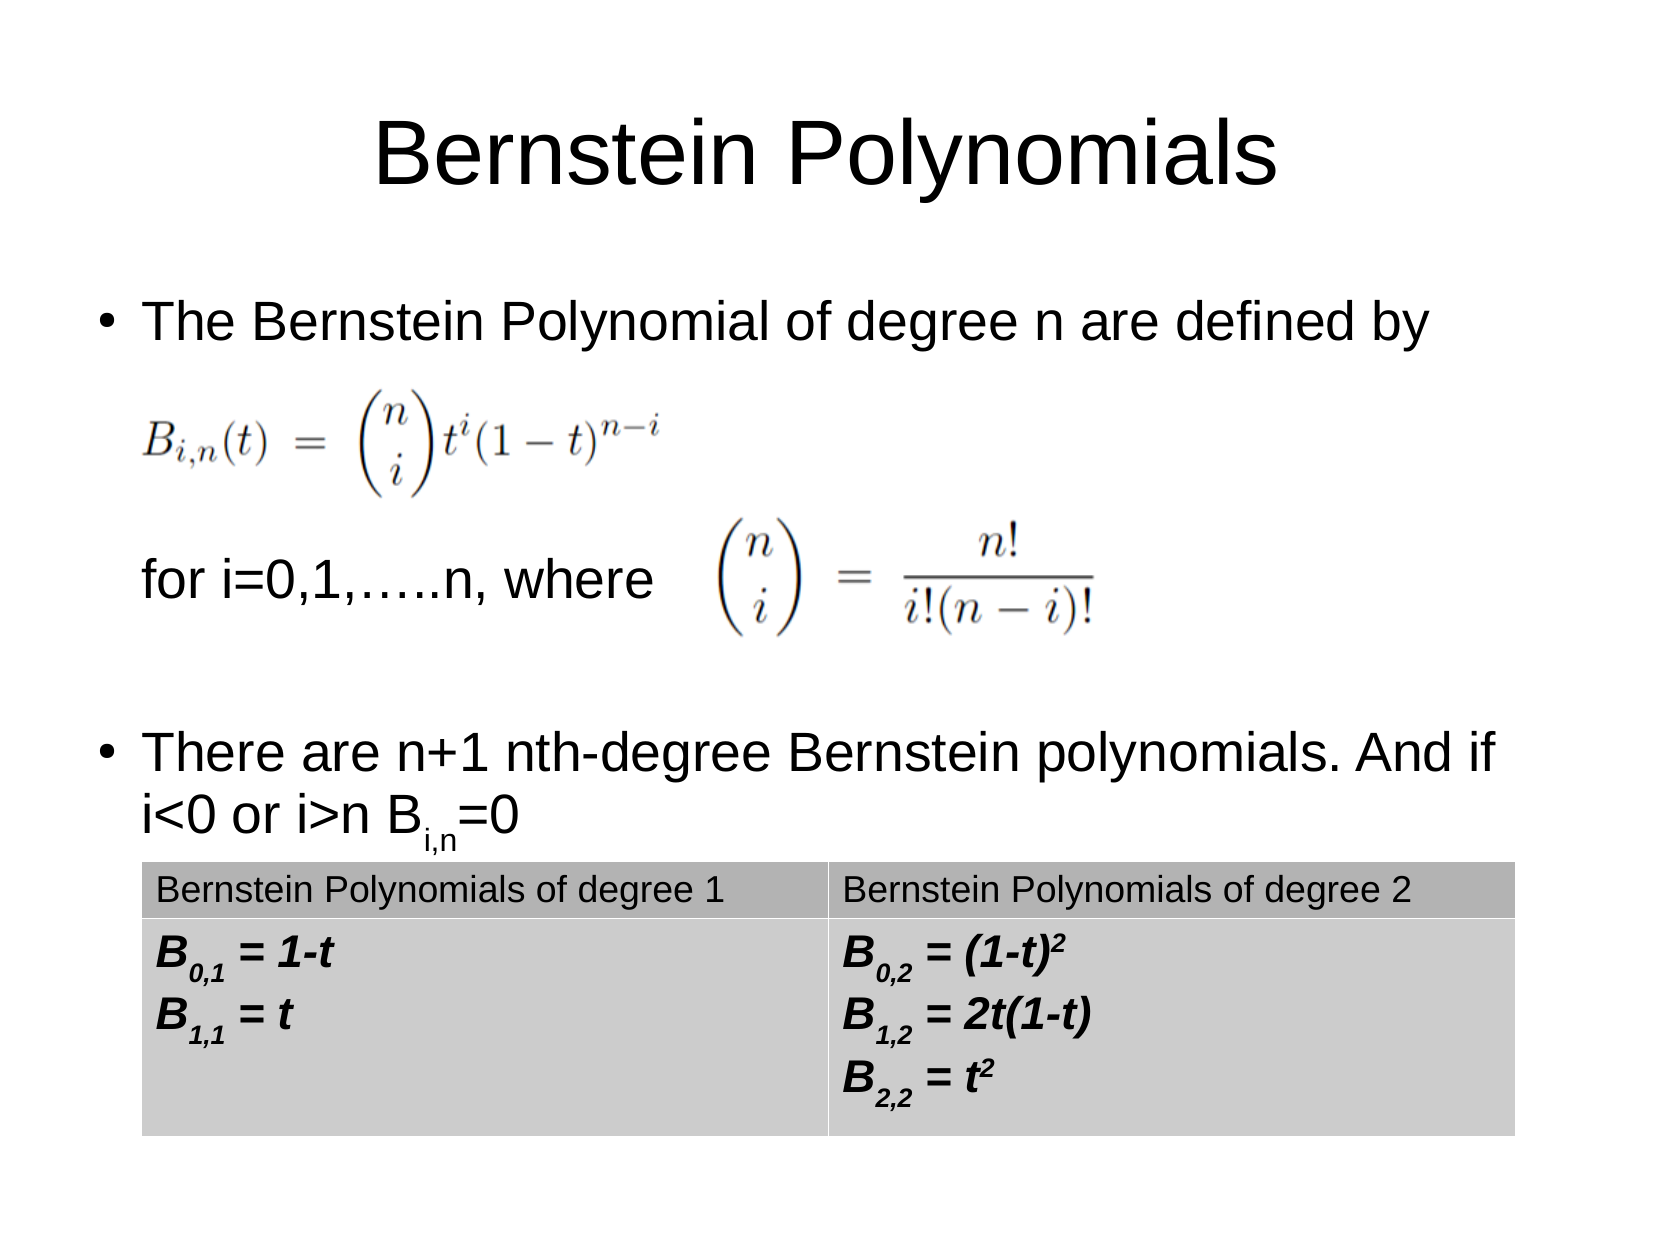

# Bernstein Polynomials
The Bernstein Polynomial of degree n are defined by
for i=0,1,…..n, where
There are n+1 nth-degree Bernstein polynomials. And if i<0 or i>n Bi,n=0
| Bernstein Polynomials of degree 1 | Bernstein Polynomials of degree 2 |
| --- | --- |
| B0,1 = 1-t B1,1 = t | B0,2 = (1-t)2 B1,2 = 2t(1-t) B2,2 = t2 |